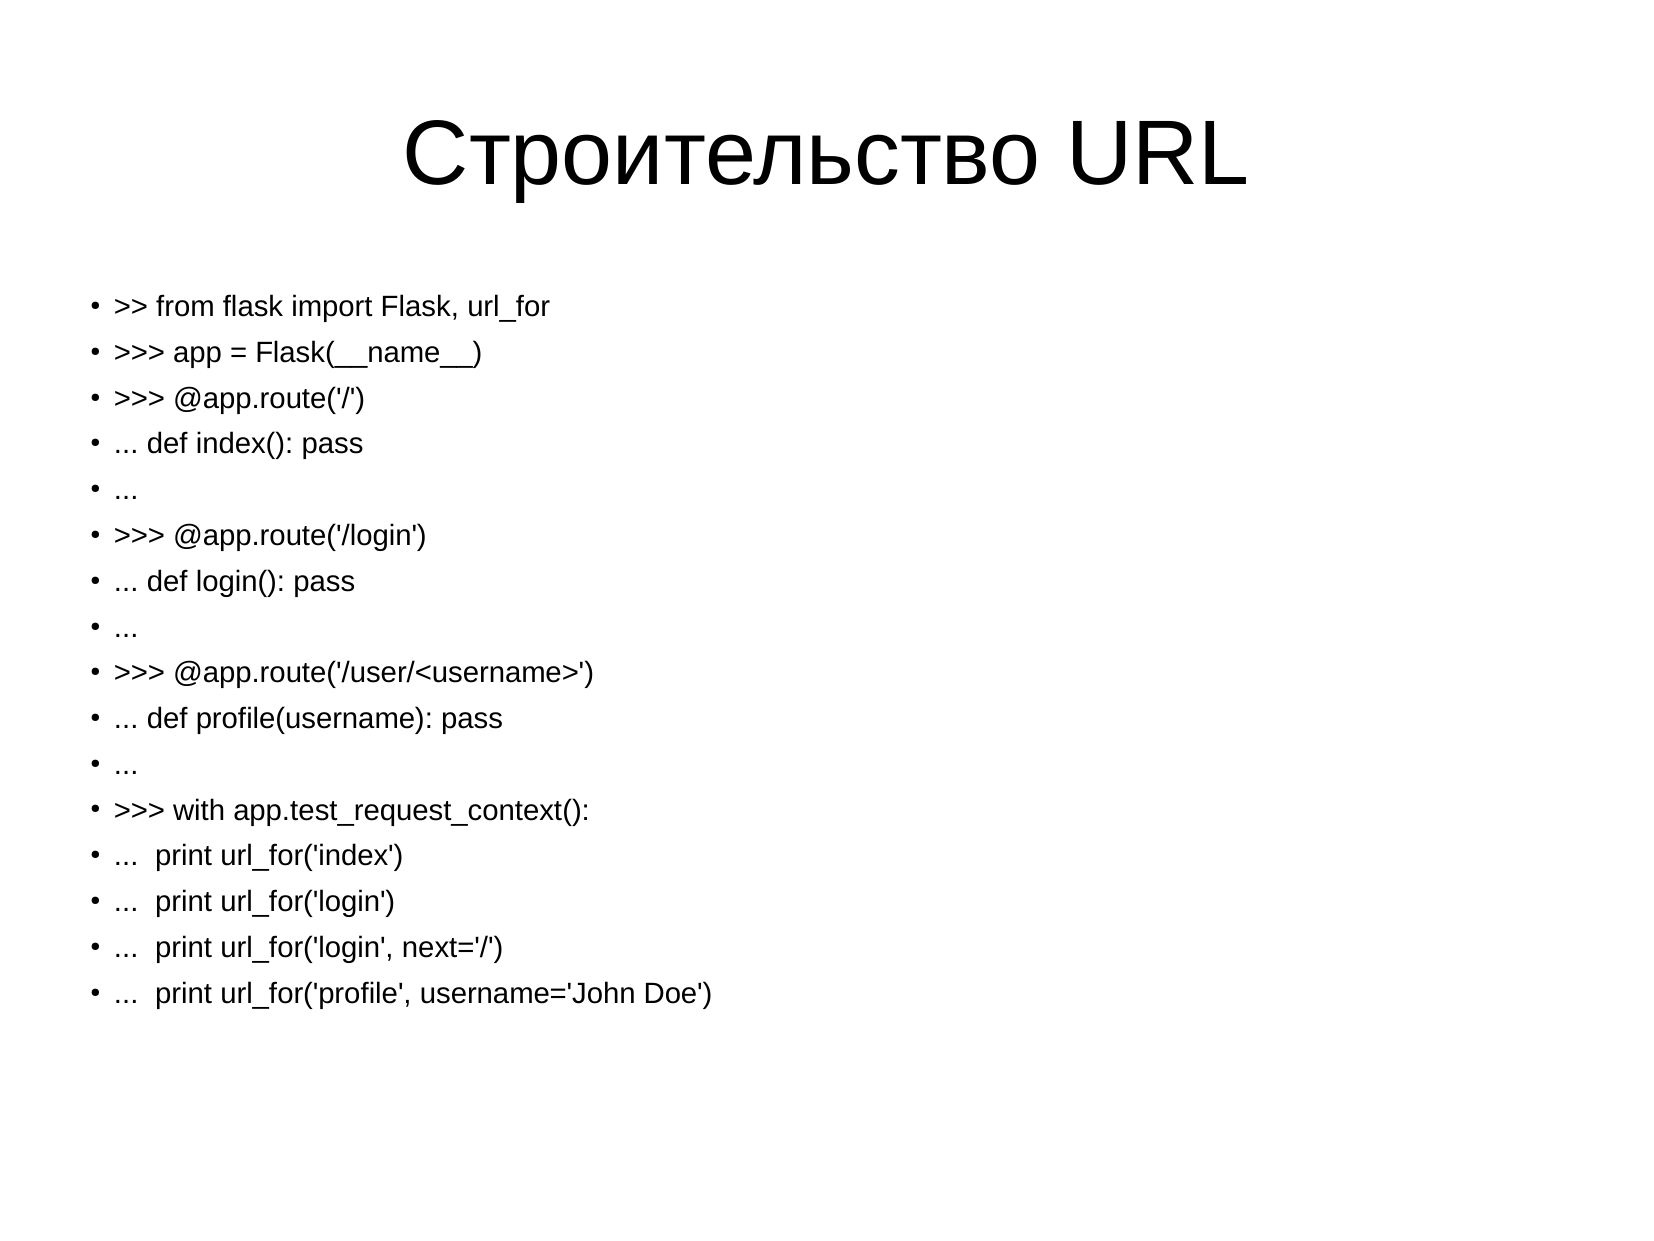

# Строительство URL
>> from flask import Flask, url_for
>>> app = Flask(__name__)
>>> @app.route('/')
... def index(): pass
...
>>> @app.route('/login')
... def login(): pass
...
>>> @app.route('/user/<username>')
... def profile(username): pass
...
>>> with app.test_request_context():
... print url_for('index')
... print url_for('login')
... print url_for('login', next='/')
... print url_for('profile', username='John Doe')